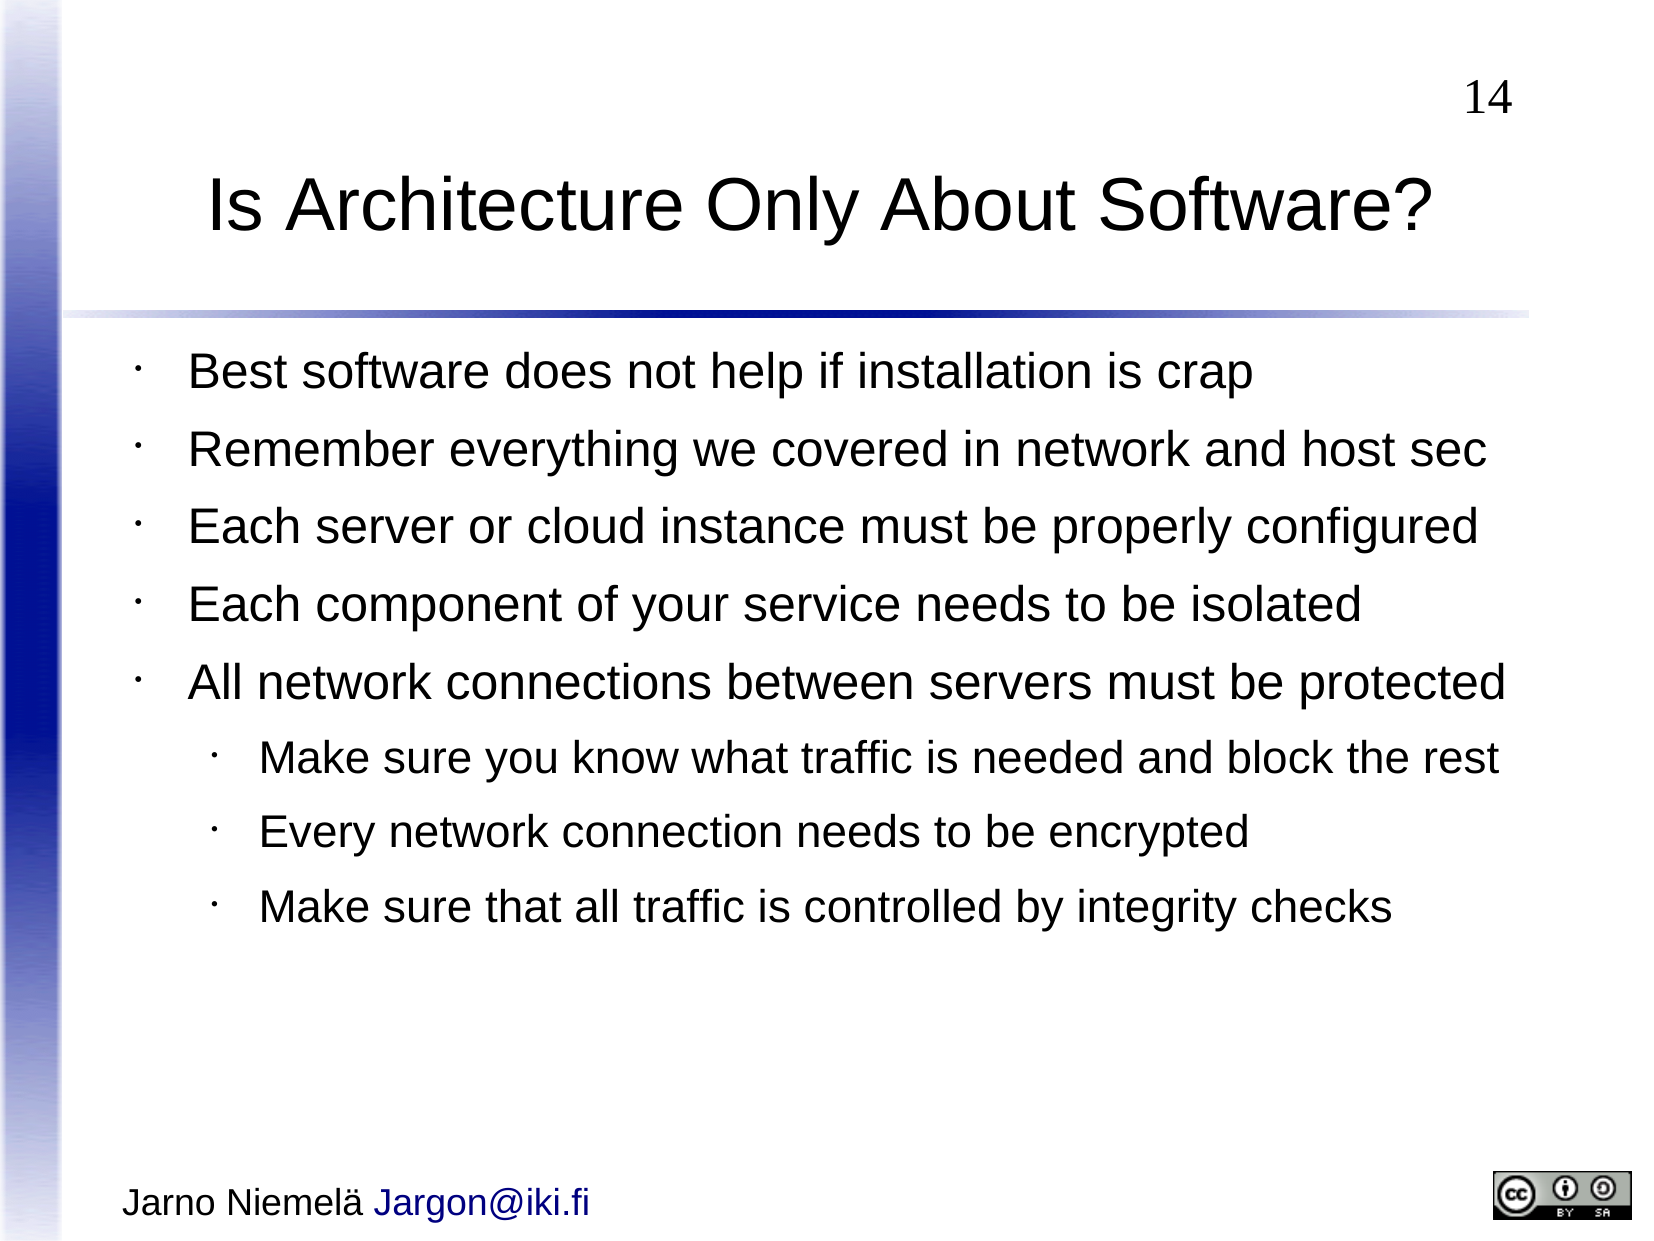

# Is Architecture Only About Software?
Best software does not help if installation is crap
Remember everything we covered in network and host sec
Each server or cloud instance must be properly configured
Each component of your service needs to be isolated
All network connections between servers must be protected
Make sure you know what traffic is needed and block the rest
Every network connection needs to be encrypted
Make sure that all traffic is controlled by integrity checks